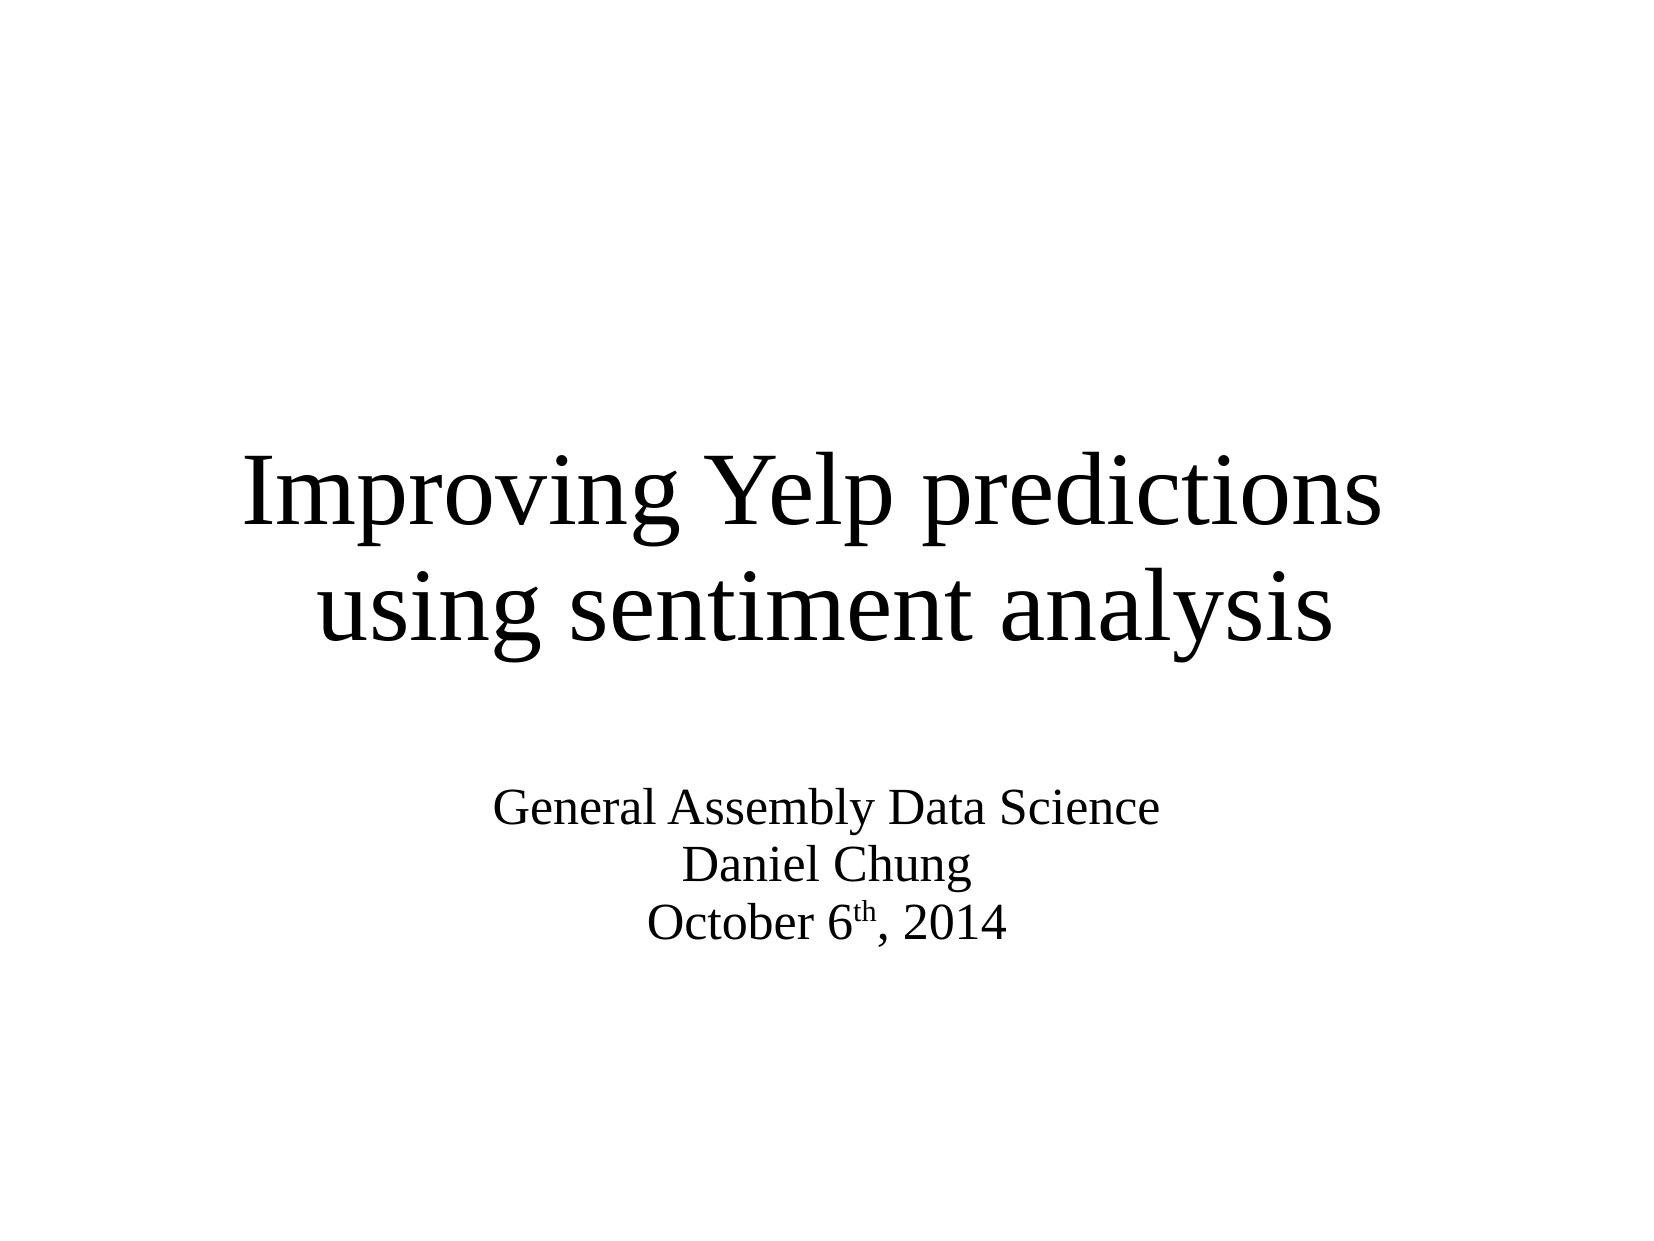

# Improving Yelp predictions
using sentiment analysis
General Assembly Data Science
Daniel Chung
October 6th, 2014